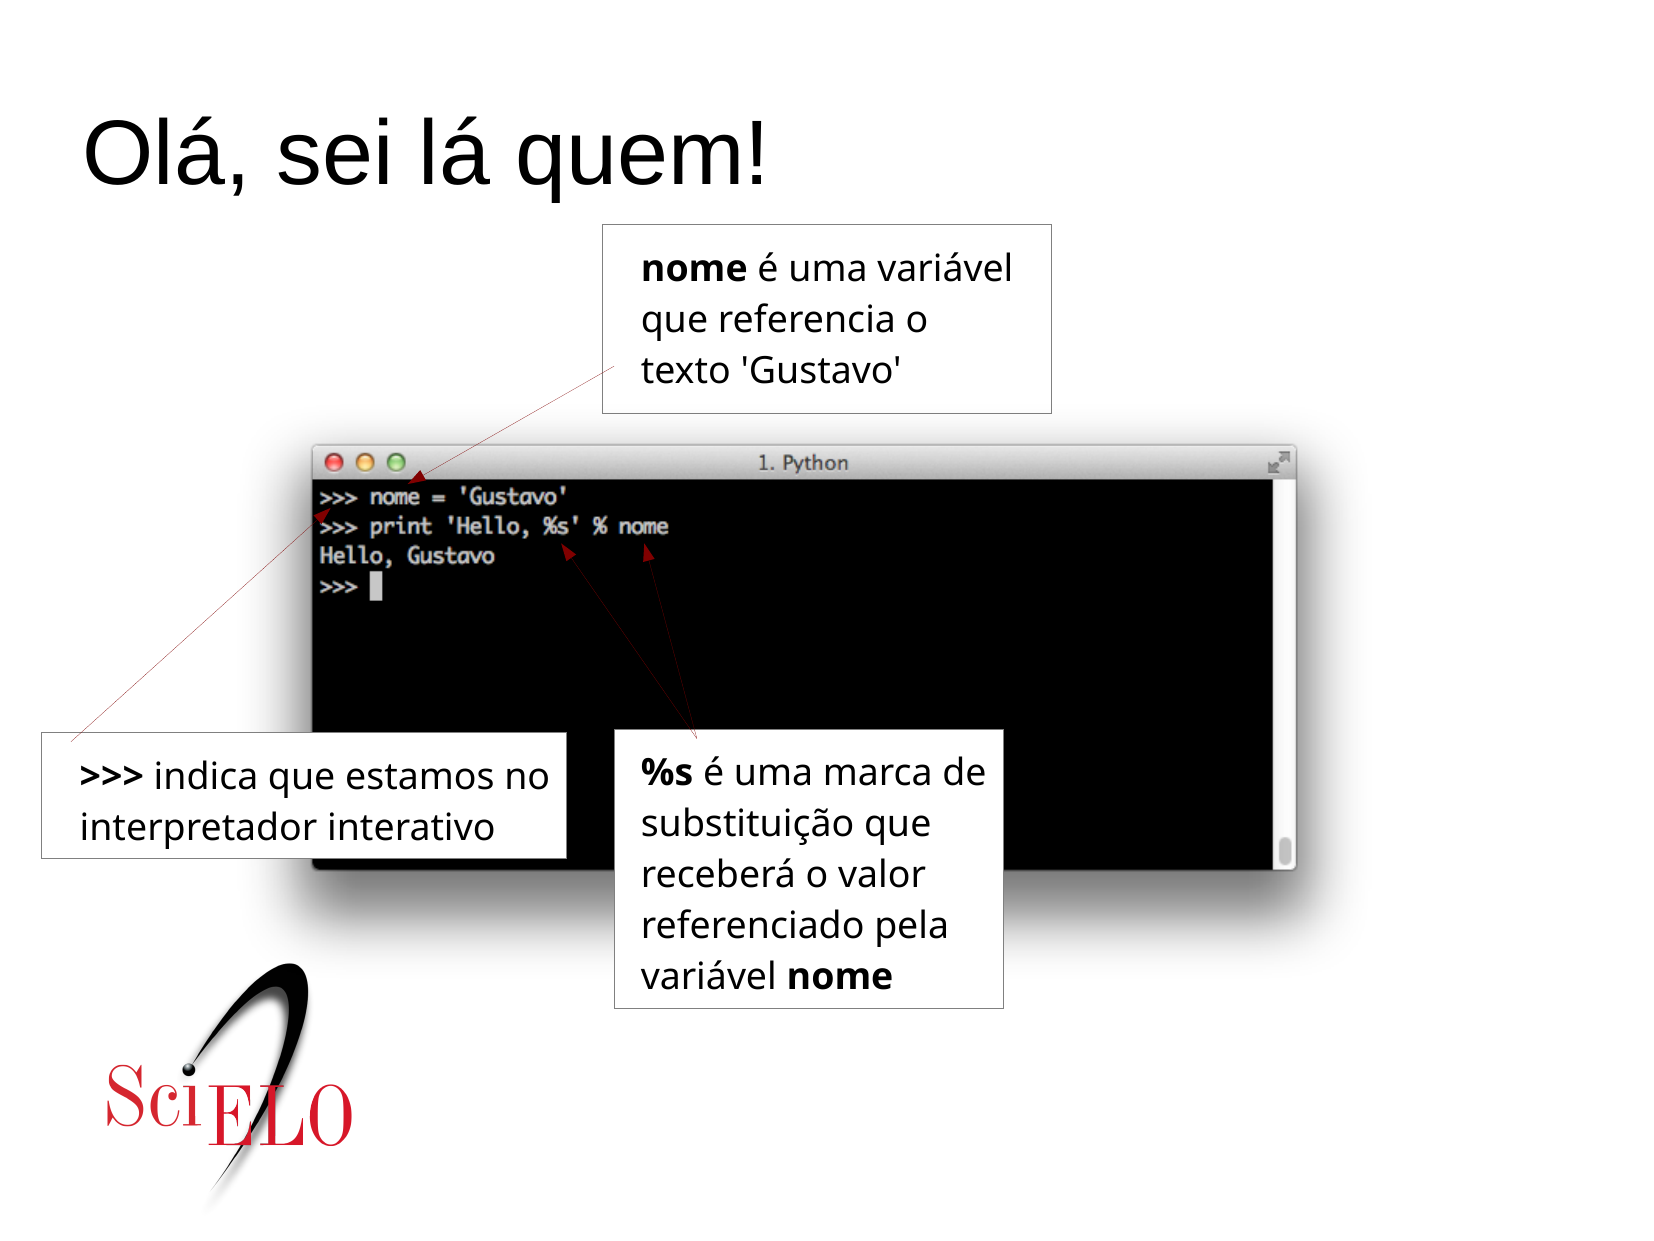

# Olá, sei lá quem!
nome é uma variável que referencia o texto 'Gustavo'
%s é uma marca de substituição que receberá o valor referenciado pela variável nome
>>> indica que estamos no interpretador interativo